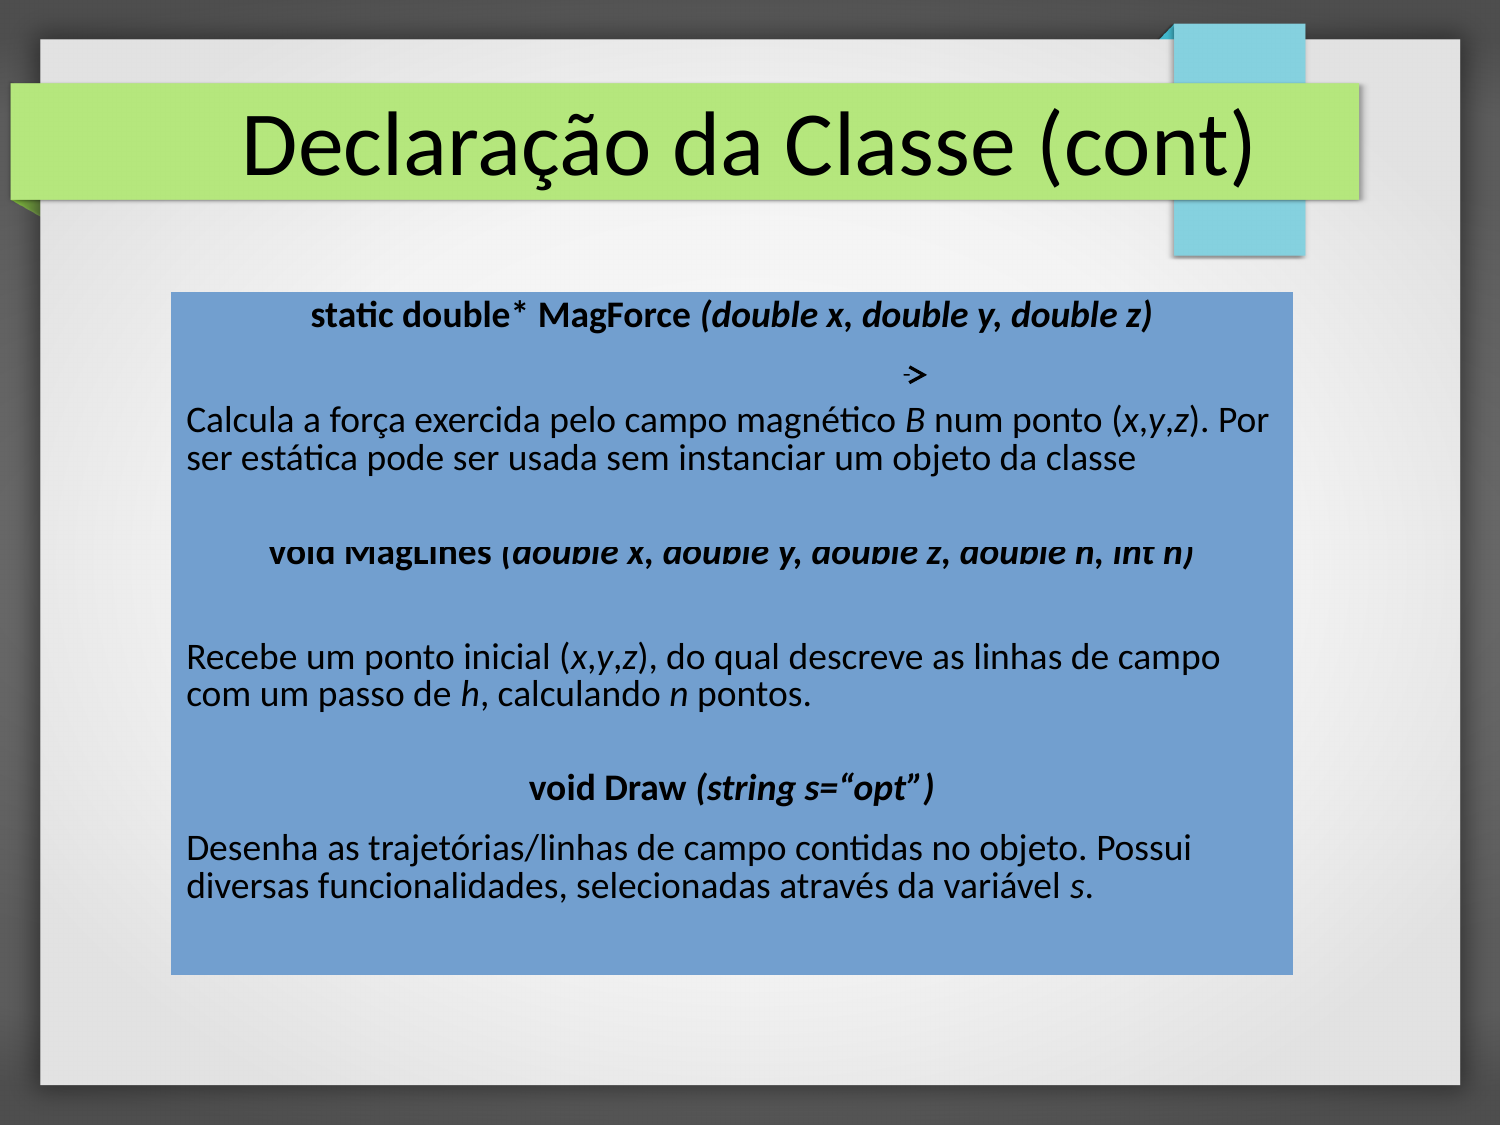

Declaração da Classe (cont)
| static double\* MagForce (double x, double y, double z) |
| --- |
| Calcula a força exercida pelo campo magnético B num ponto (x,y,z). Por ser estática pode ser usada sem instanciar um objeto da classe |
| void MagLines (double x, double y, double z, double h, int n) |
| --- |
| Recebe um ponto inicial (x,y,z), do qual descreve as linhas de campo com um passo de h, calculando n pontos. |
| void Draw (string s=“opt”) |
| --- |
| Desenha as trajetórias/linhas de campo contidas no objeto. Possui diversas funcionalidades, selecionadas através da variável s. |